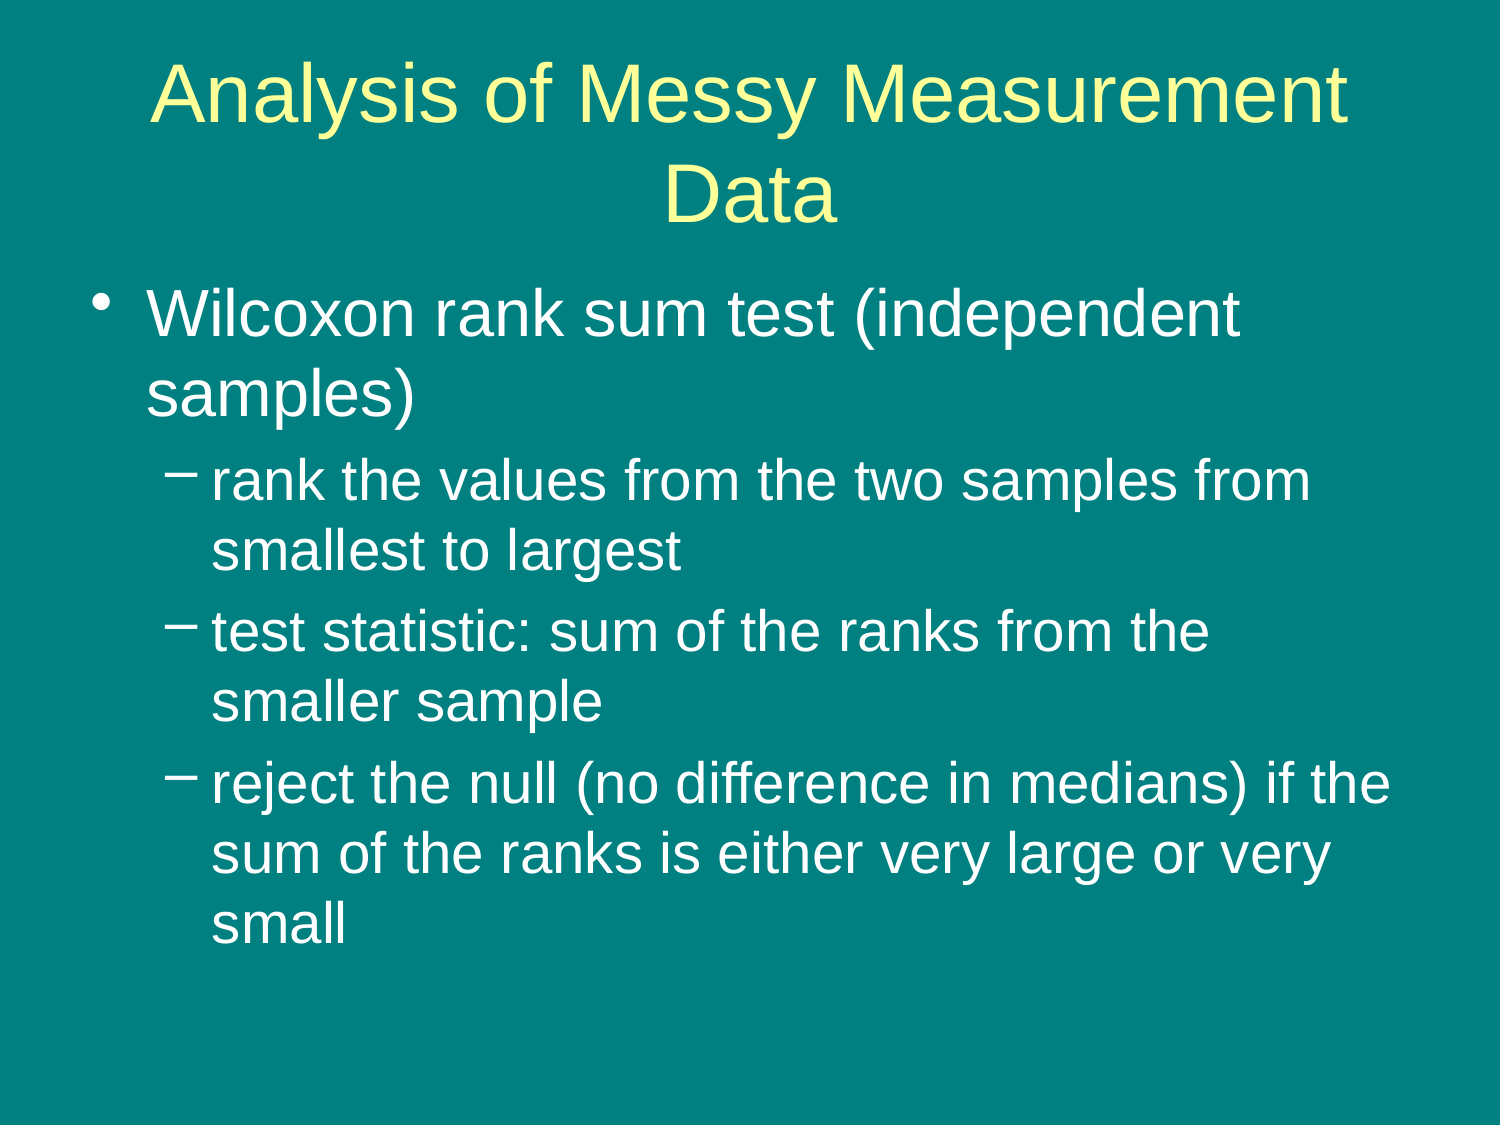

# Analysis of Messy Measurement Data
Wilcoxon rank sum test (independent samples)
rank the values from the two samples from smallest to largest
test statistic: sum of the ranks from the smaller sample
reject the null (no difference in medians) if the sum of the ranks is either very large or very small